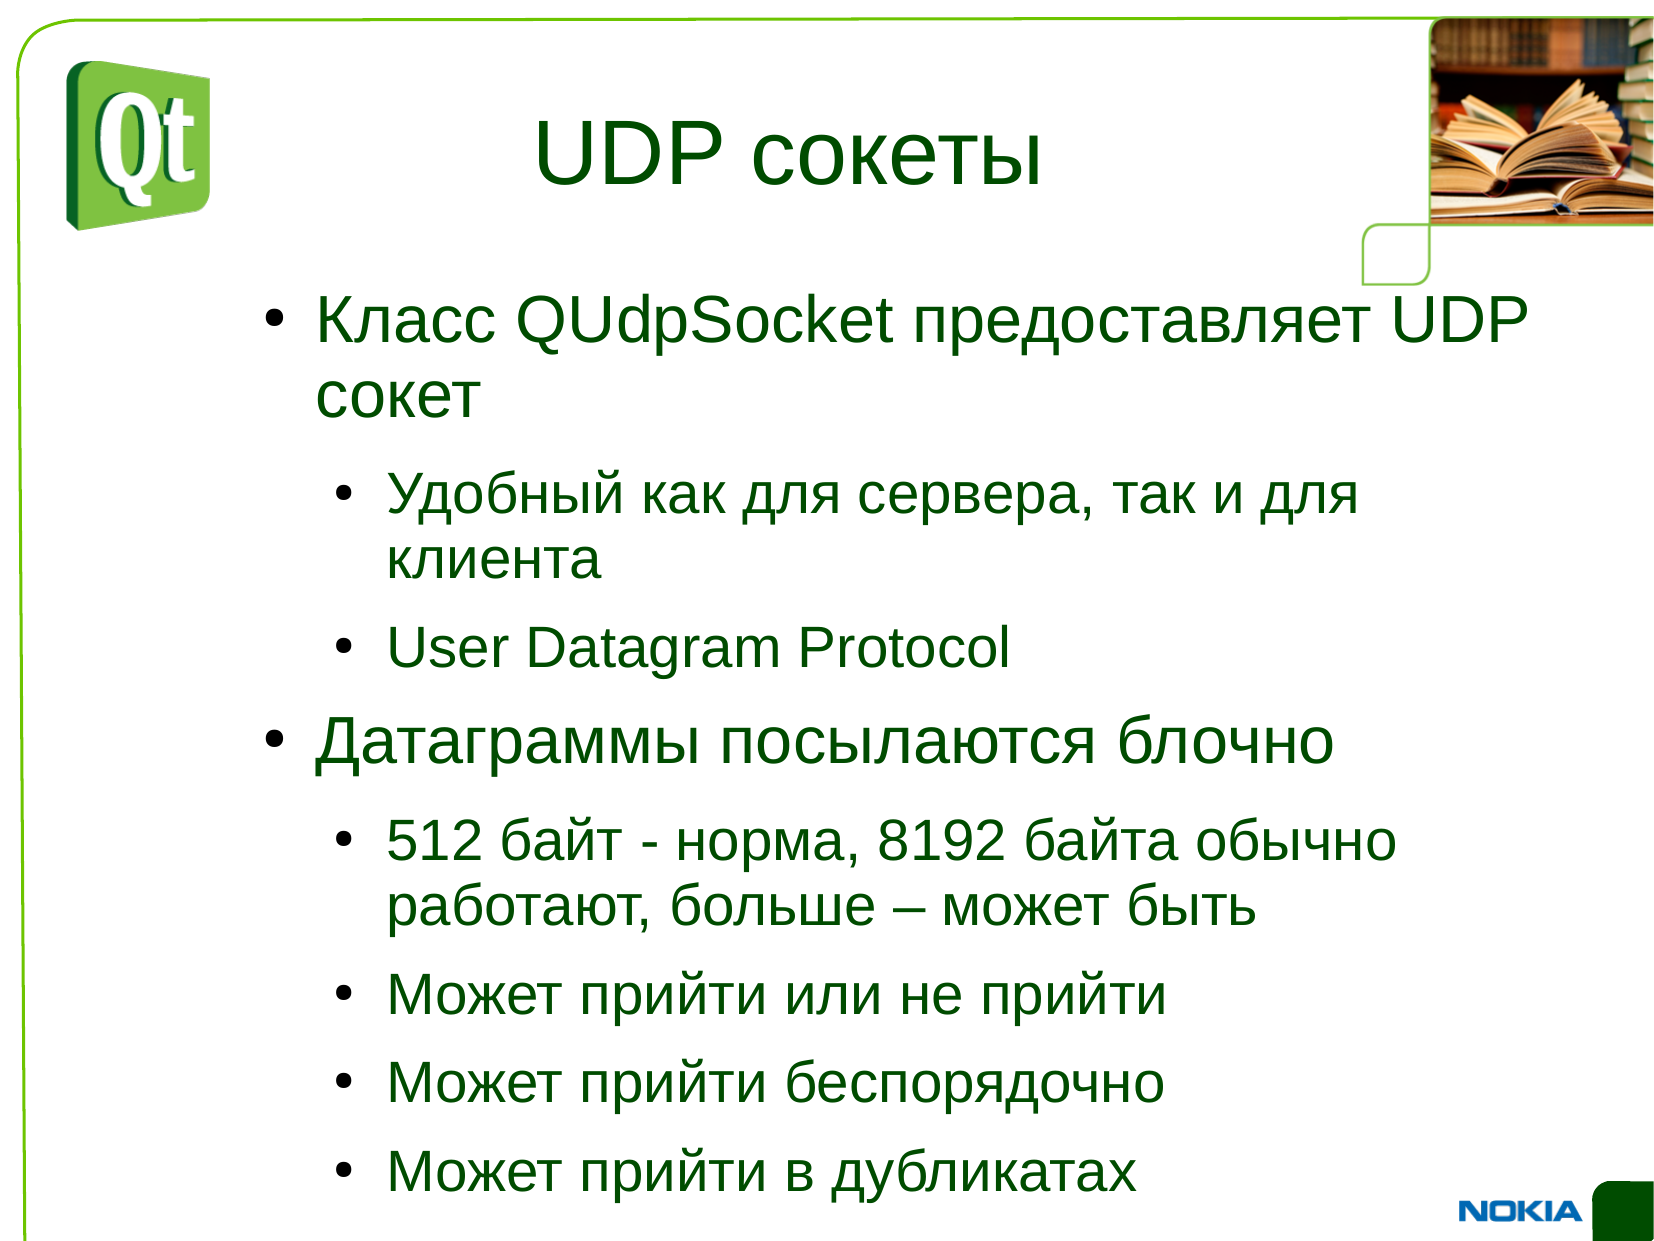

# UDP сокеты
Класс QUdpSocket предоставляет UDP сокет
Удобный как для сервера, так и для клиента
User Datagram Protocol
Датаграммы посылаются блочно
512 байт - норма, 8192 байта обычно работают, больше – может быть
Может прийти или не прийти
Может прийти беспорядочно
Может прийти в дубликатах